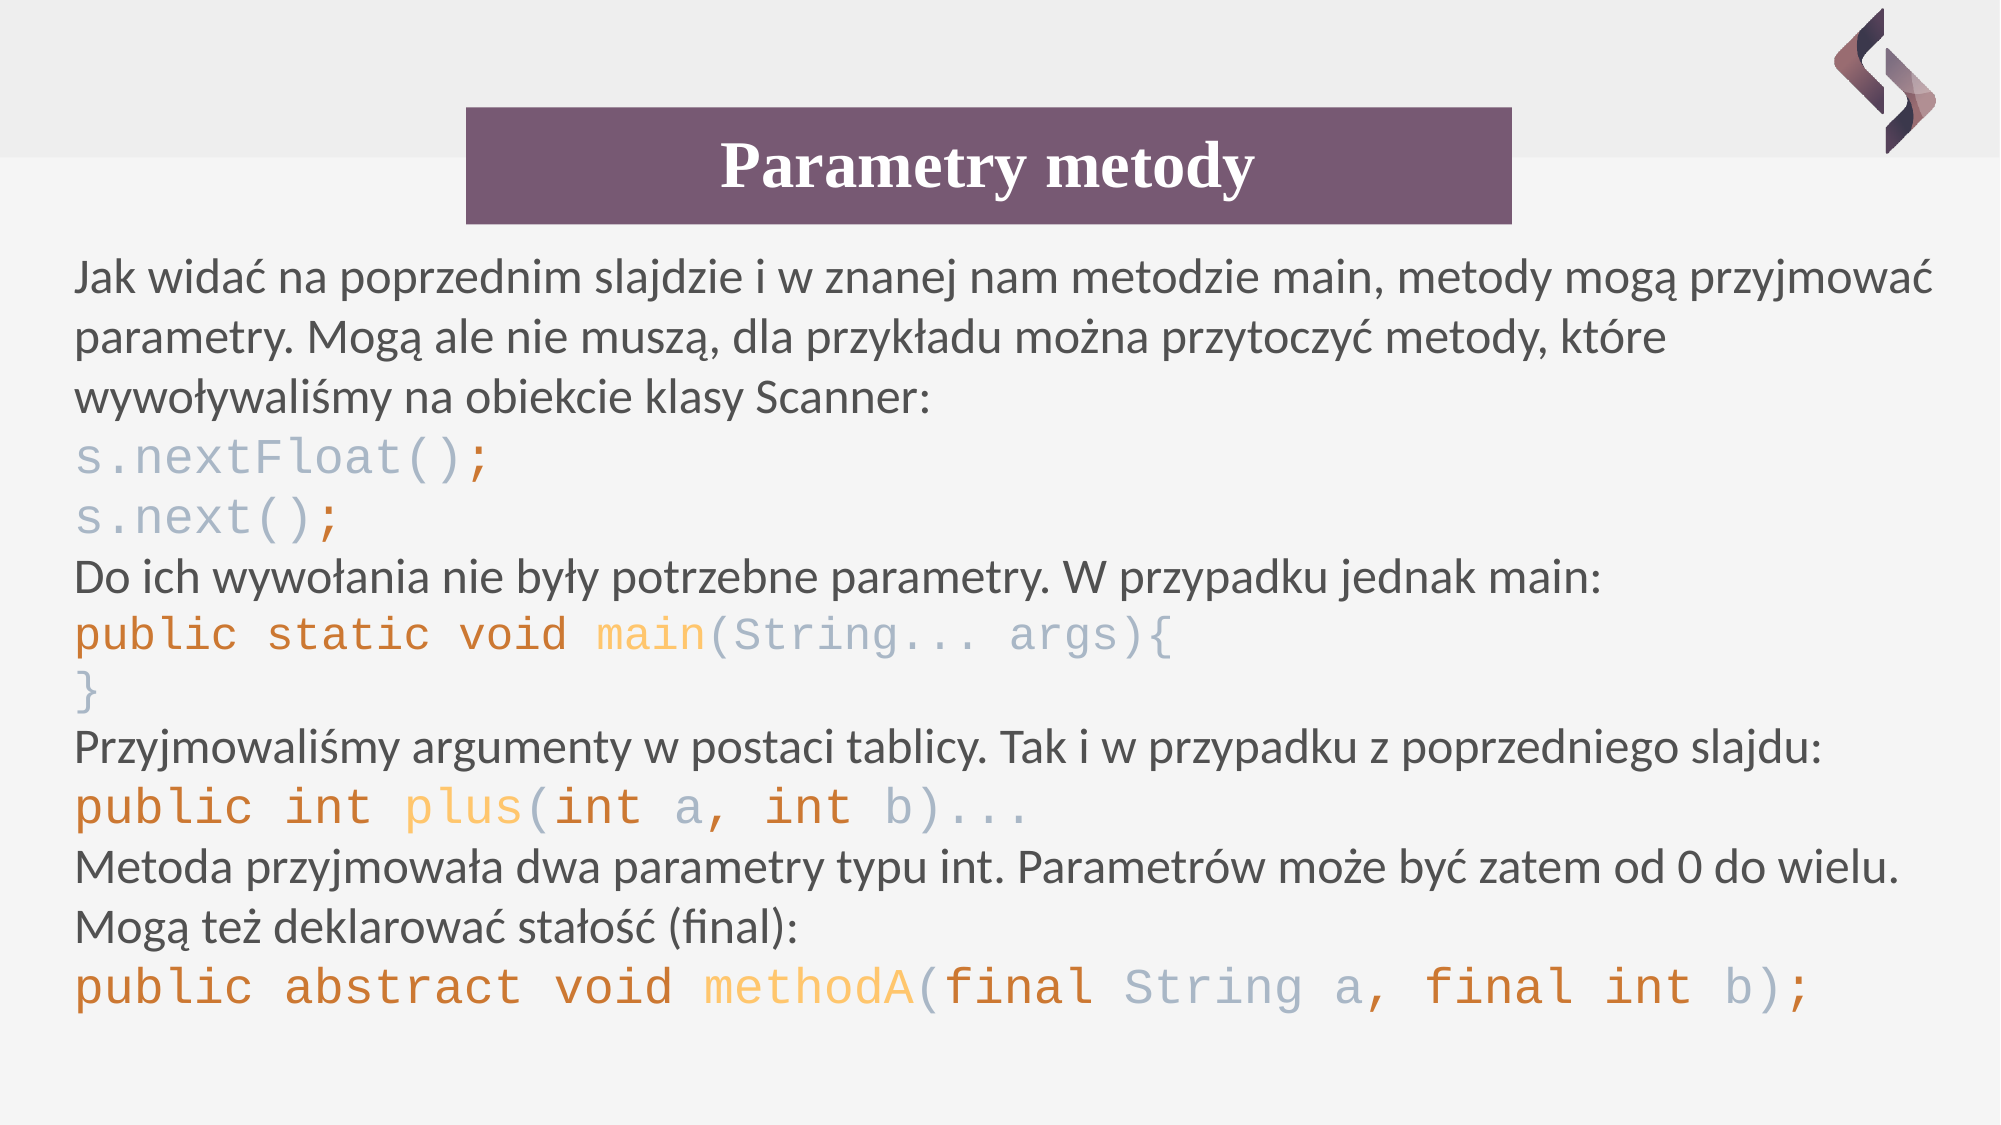

Parametry metody
Jak widać na poprzednim slajdzie i w znanej nam metodzie main, metody mogą przyjmować parametry. Mogą ale nie muszą, dla przykładu można przytoczyć metody, które wywoływaliśmy na obiekcie klasy Scanner:
s.nextFloat();
s.next();
Do ich wywołania nie były potrzebne parametry. W przypadku jednak main:
public static void main(String... args){
}
Przyjmowaliśmy argumenty w postaci tablicy. Tak i w przypadku z poprzedniego slajdu:
public int plus(int a, int b)...
Metoda przyjmowała dwa parametry typu int. Parametrów może być zatem od 0 do wielu.
Mogą też deklarować stałość (final):
public abstract void methodA(final String a, final int b);